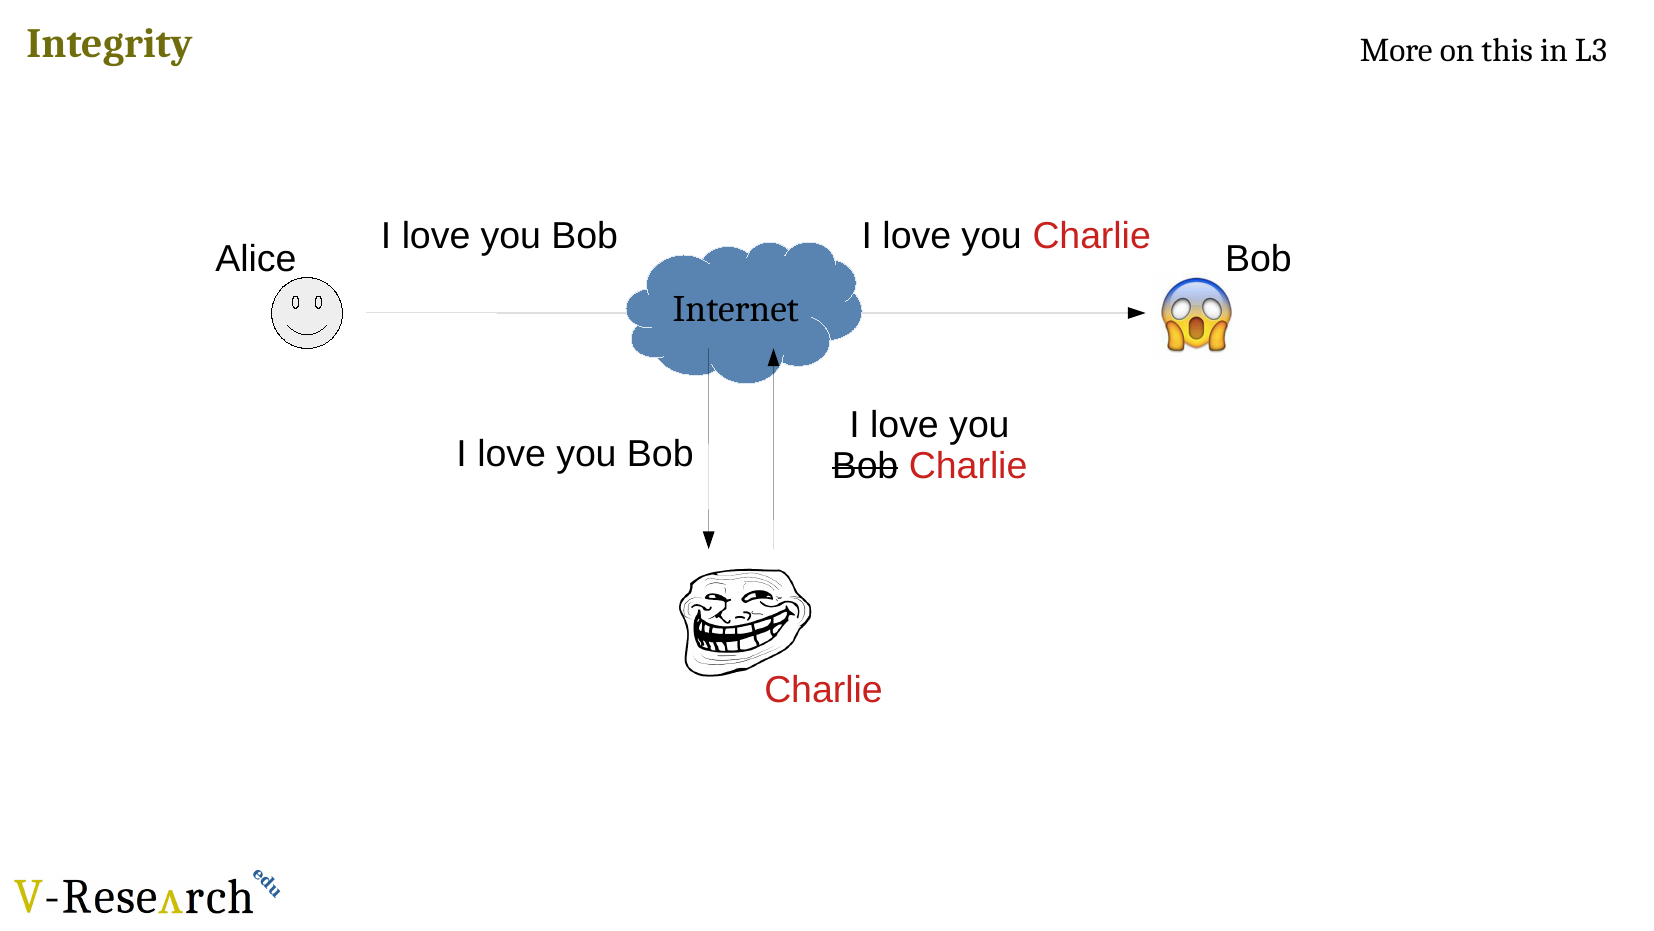

Integrity
More on this in L3
I love you Bob
I love you Charlie
Alice
Bob
Internet
I love you
Bob Charlie
I love you Bob
Charlie
edu